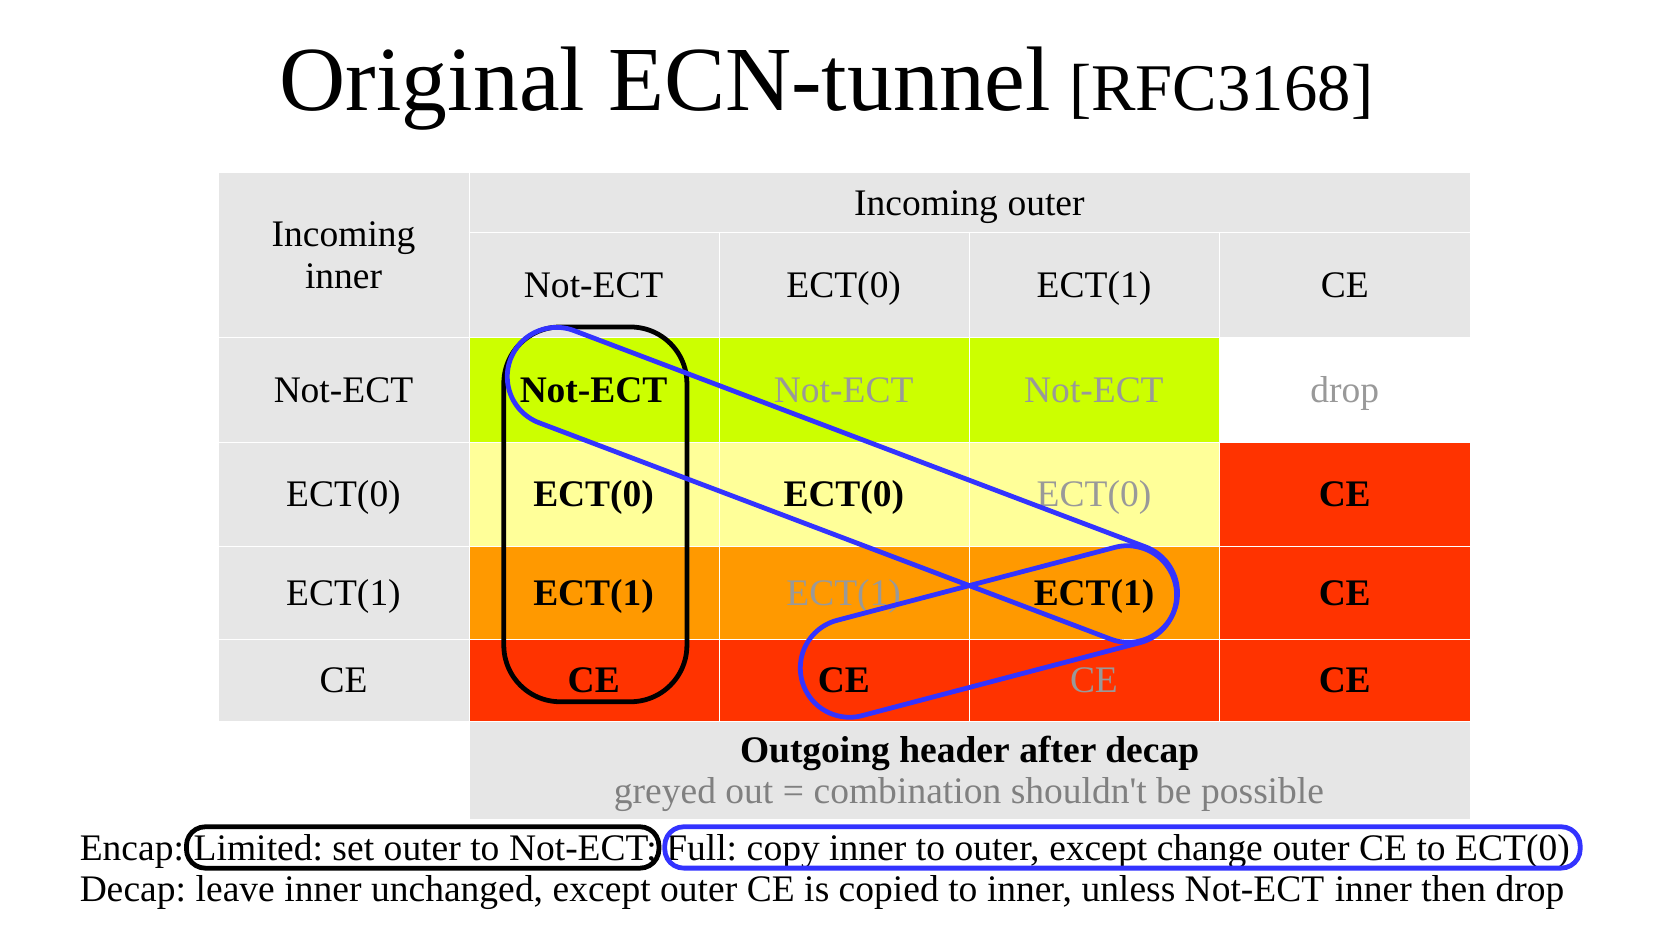

# Original ECN-tunnel [RFC3168]
| Incoming inner | Incoming outer | | | |
| --- | --- | --- | --- | --- |
| | Not-ECT | ECT(0) | ECT(1) | CE |
| Not-ECT | Not-ECT | Not-ECT | Not-ECT | drop |
| ECT(0) | ECT(0) | ECT(0) | ECT(0) | CE |
| ECT(1) | ECT(1) | ECT(1) | ECT(1) | CE |
| CE | CE | CE | CE | CE |
| | Outgoing header after decap greyed out = combination shouldn't be possible | | | |
Encap: Limited: set outer to Not-ECT; Full: copy inner to outer, except change outer CE to ECT(0)
Decap: leave inner unchanged, except outer CE is copied to inner, unless Not-ECT inner then drop